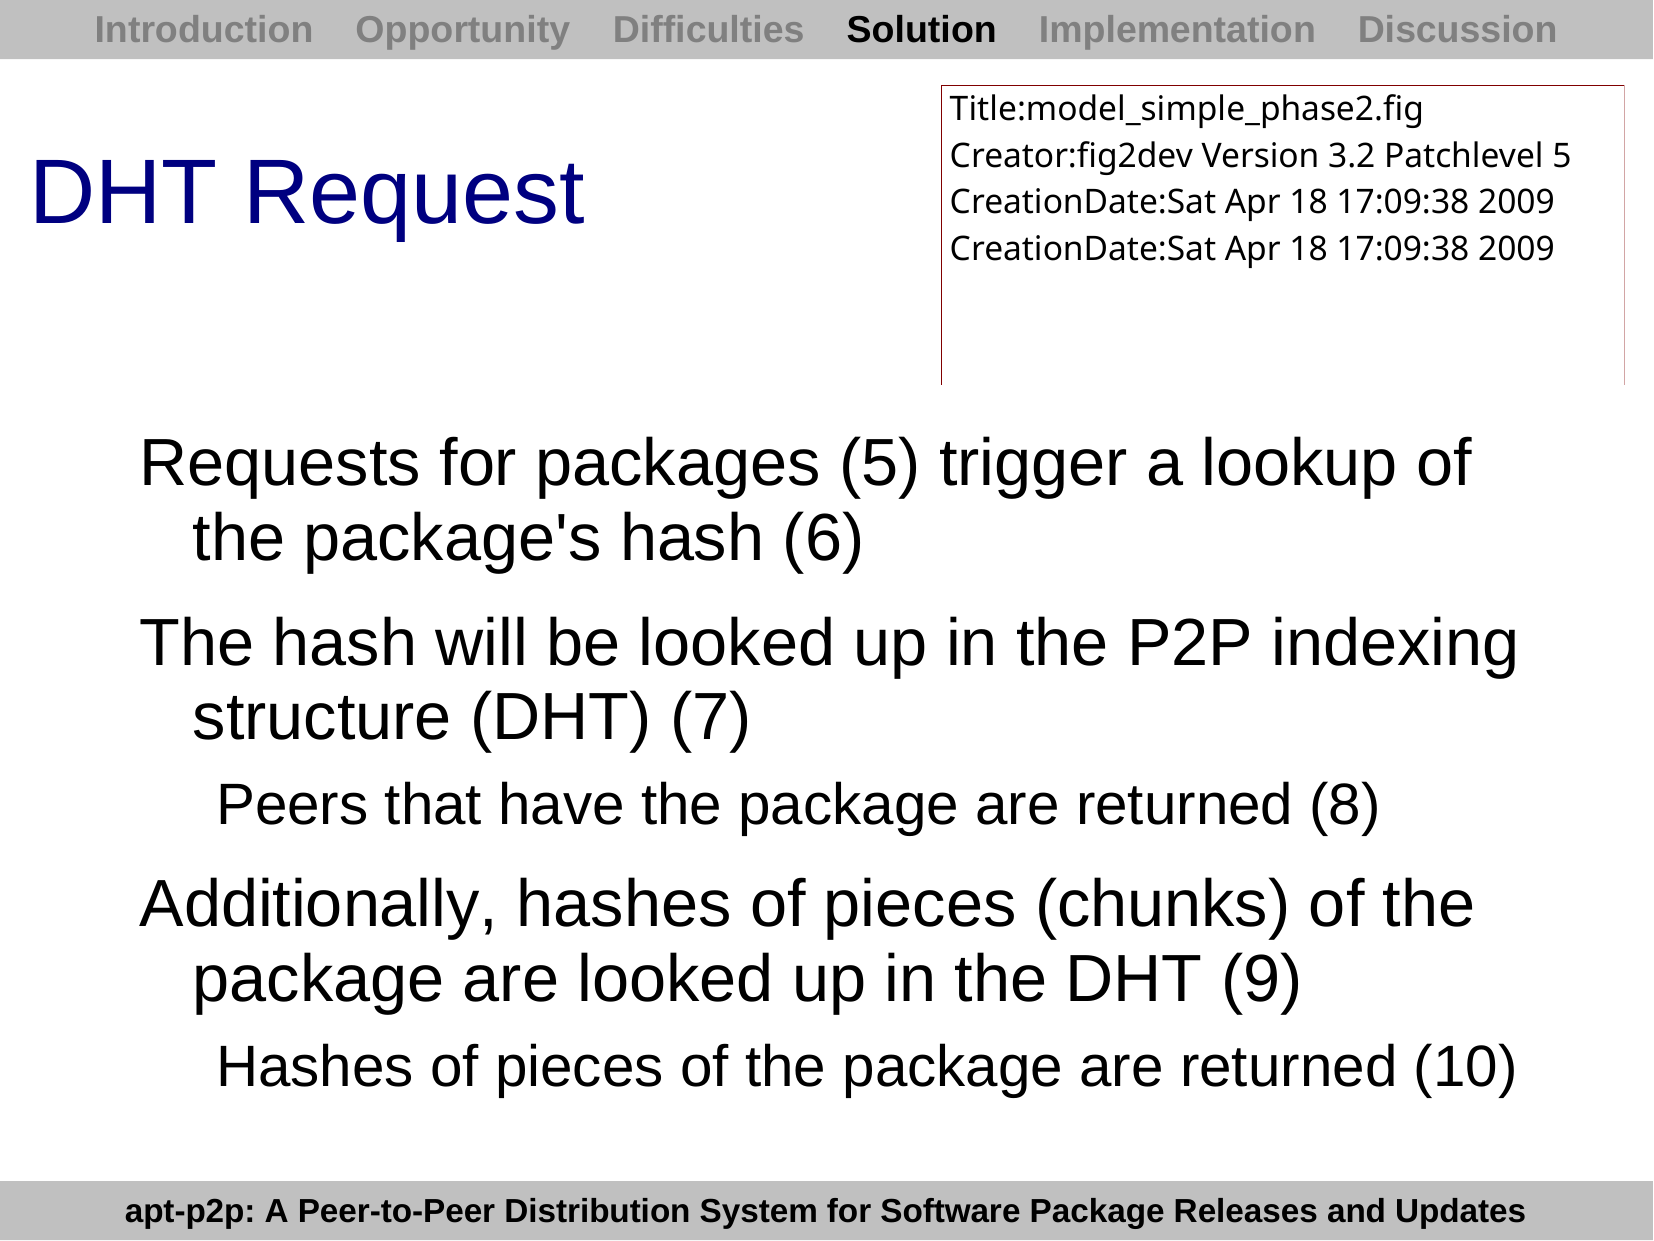

# DHT Request
Requests for packages (5) trigger a lookup of the package's hash (6)
The hash will be looked up in the P2P indexing structure (DHT) (7)
Peers that have the package are returned (8)
Additionally, hashes of pieces (chunks) of the package are looked up in the DHT (9)
Hashes of pieces of the package are returned (10)